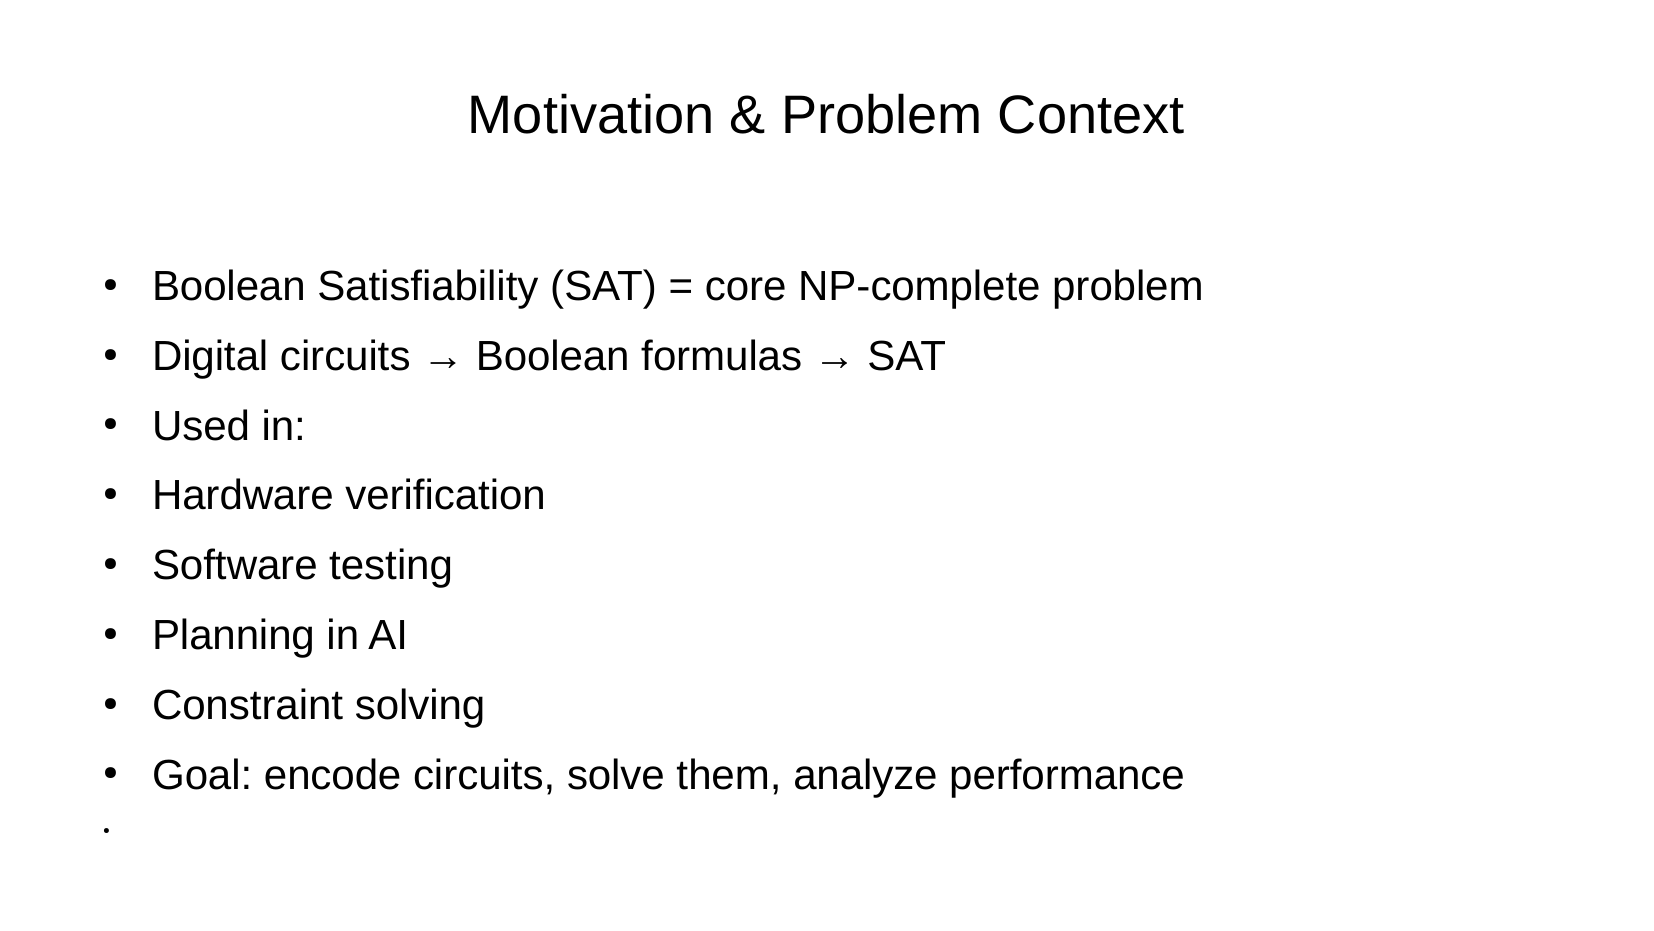

# Motivation & Problem Context
Boolean Satisfiability (SAT) = core NP-complete problem
Digital circuits → Boolean formulas → SAT
Used in:
Hardware verification
Software testing
Planning in AI
Constraint solving
Goal: encode circuits, solve them, analyze performance